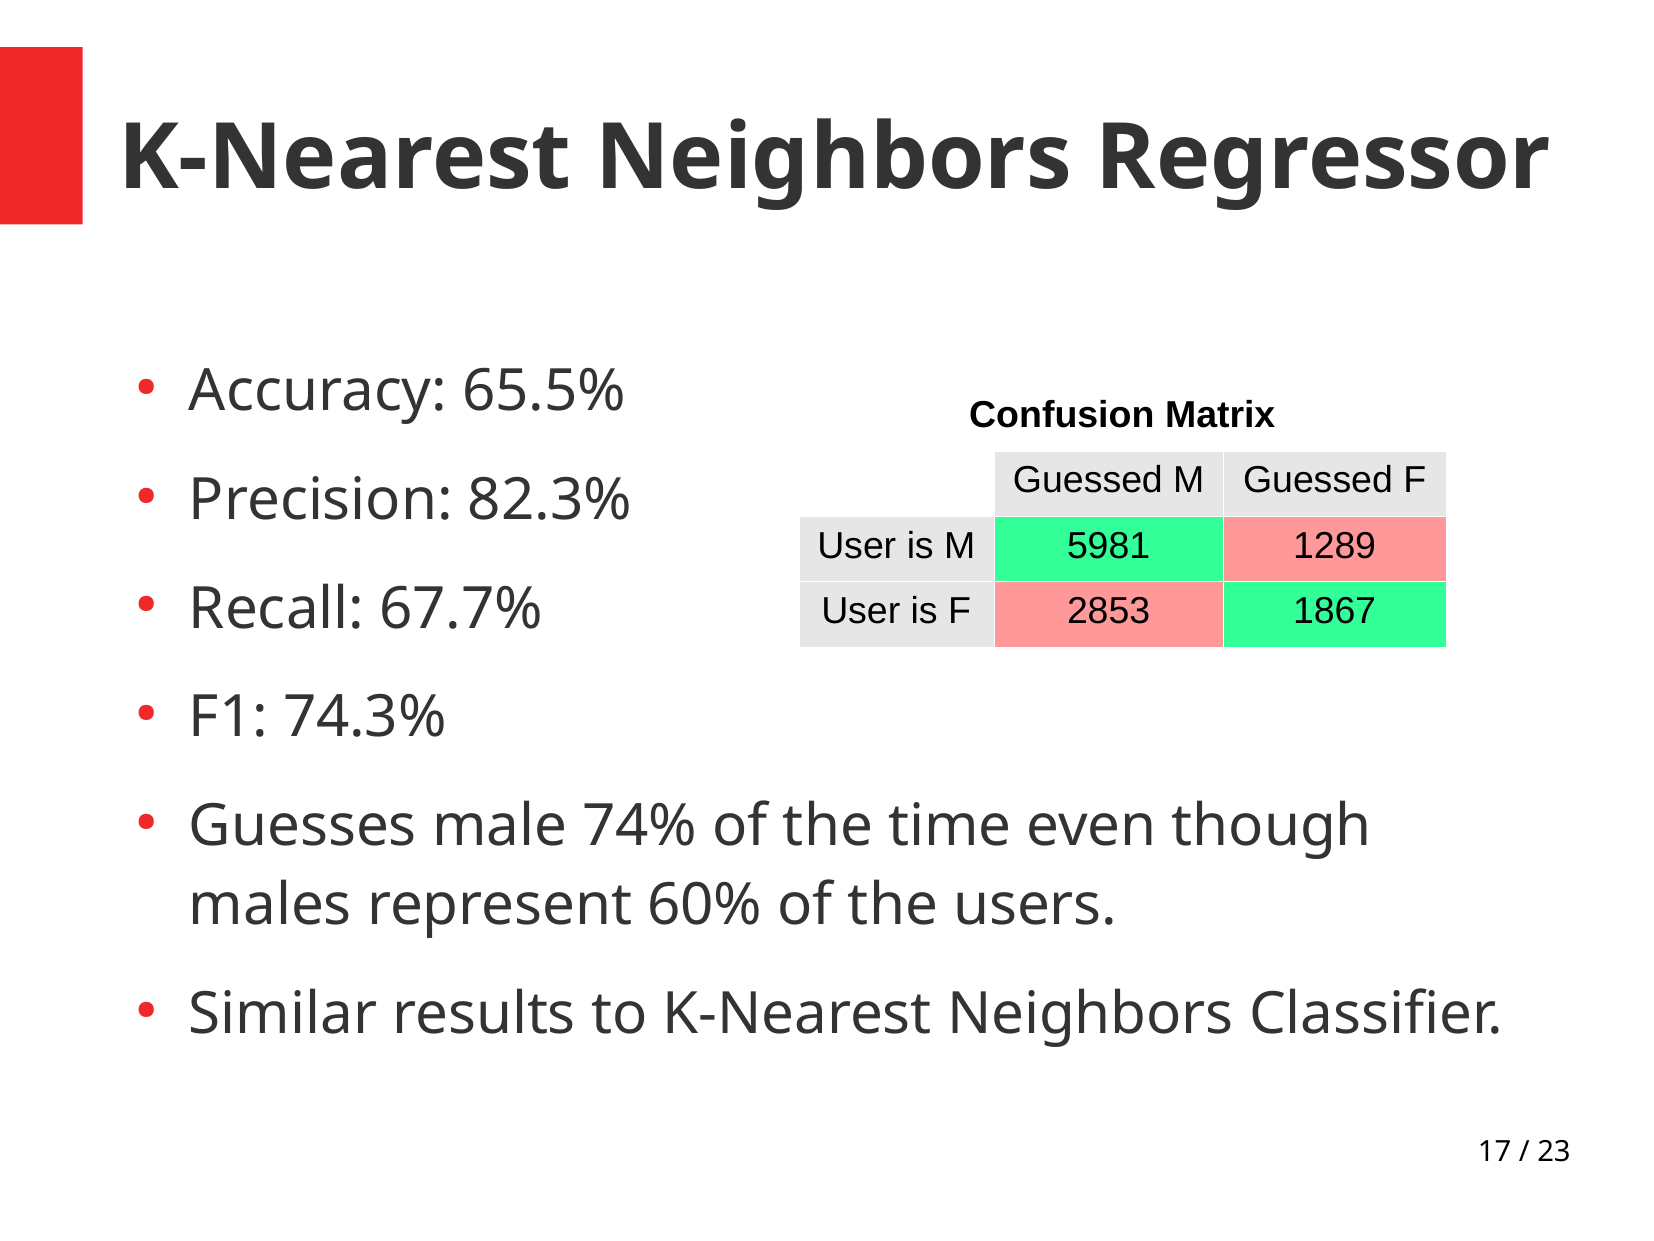

# K-Nearest Neighbors Regressor
Accuracy: 65.5%
Precision: 82.3%
Recall: 67.7%
F1: 74.3%
Guesses male 74% of the time even though males represent 60% of the users.
Similar results to K-Nearest Neighbors Classifier.
| Confusion Matrix | | |
| --- | --- | --- |
| | Guessed M | Guessed F |
| User is M | 5981 | 1289 |
| User is F | 2853 | 1867 |
17